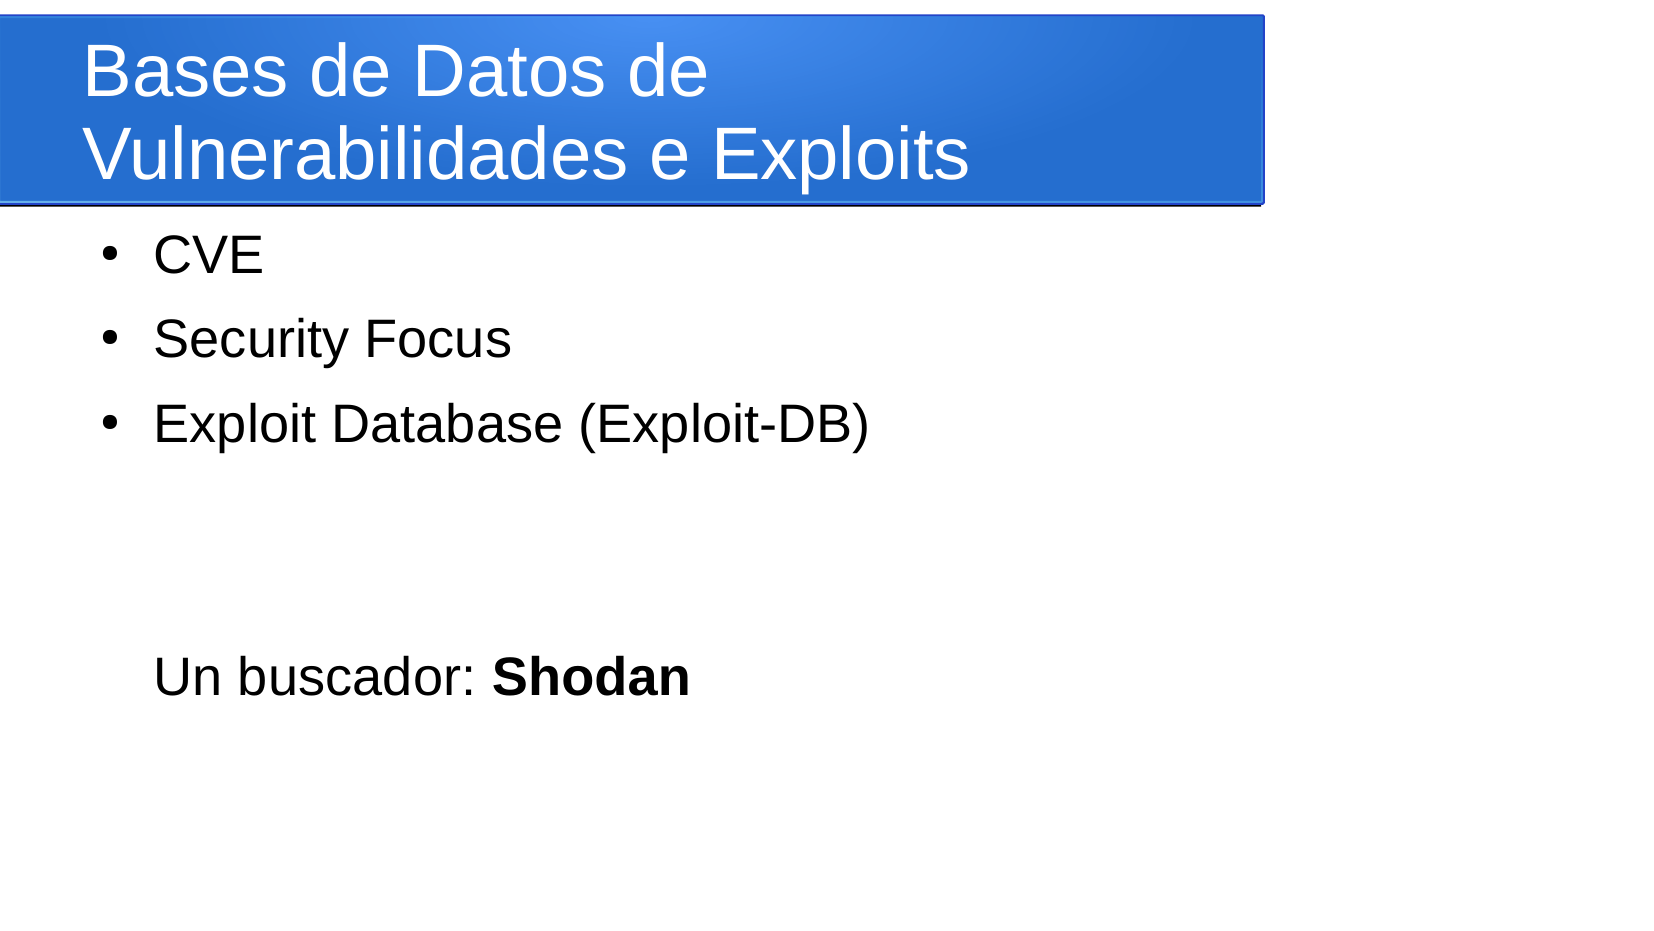

# Bases de Datos de Vulnerabilidades e Exploits
CVE
Security Focus
Exploit Database (Exploit-DB)
Un buscador: Shodan